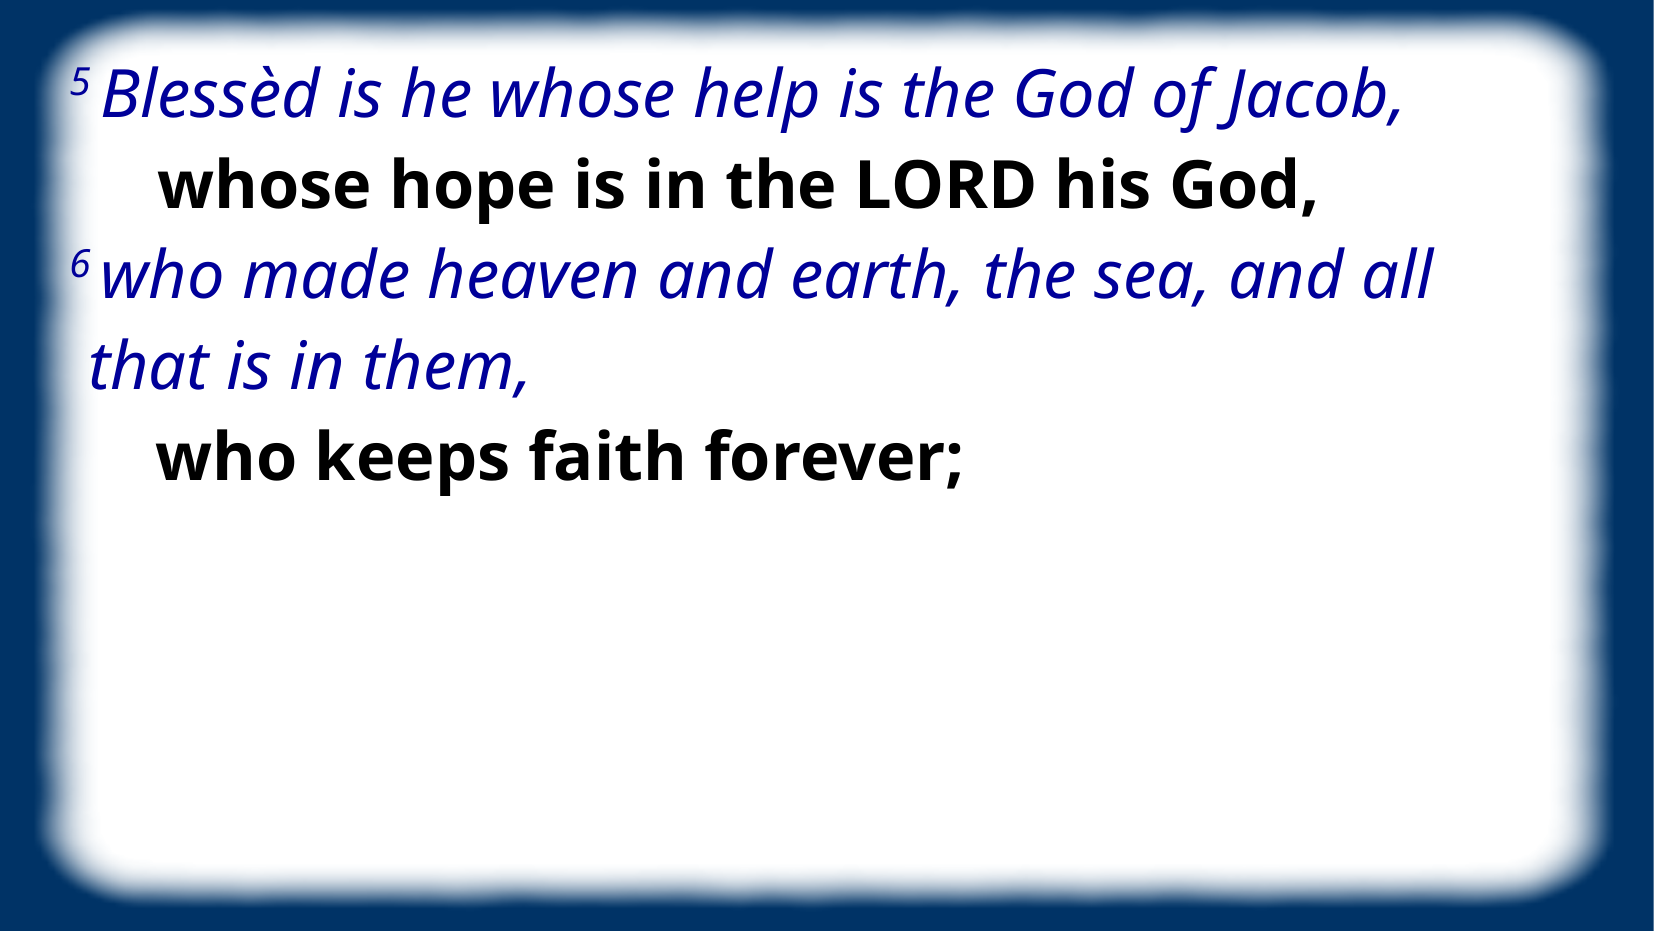

5 Blessèd is he whose help is the God of Jacob,
 whose hope is in the LORD his God,
6 who made heaven and earth, the sea, and all that is in them,
 who keeps faith forever;